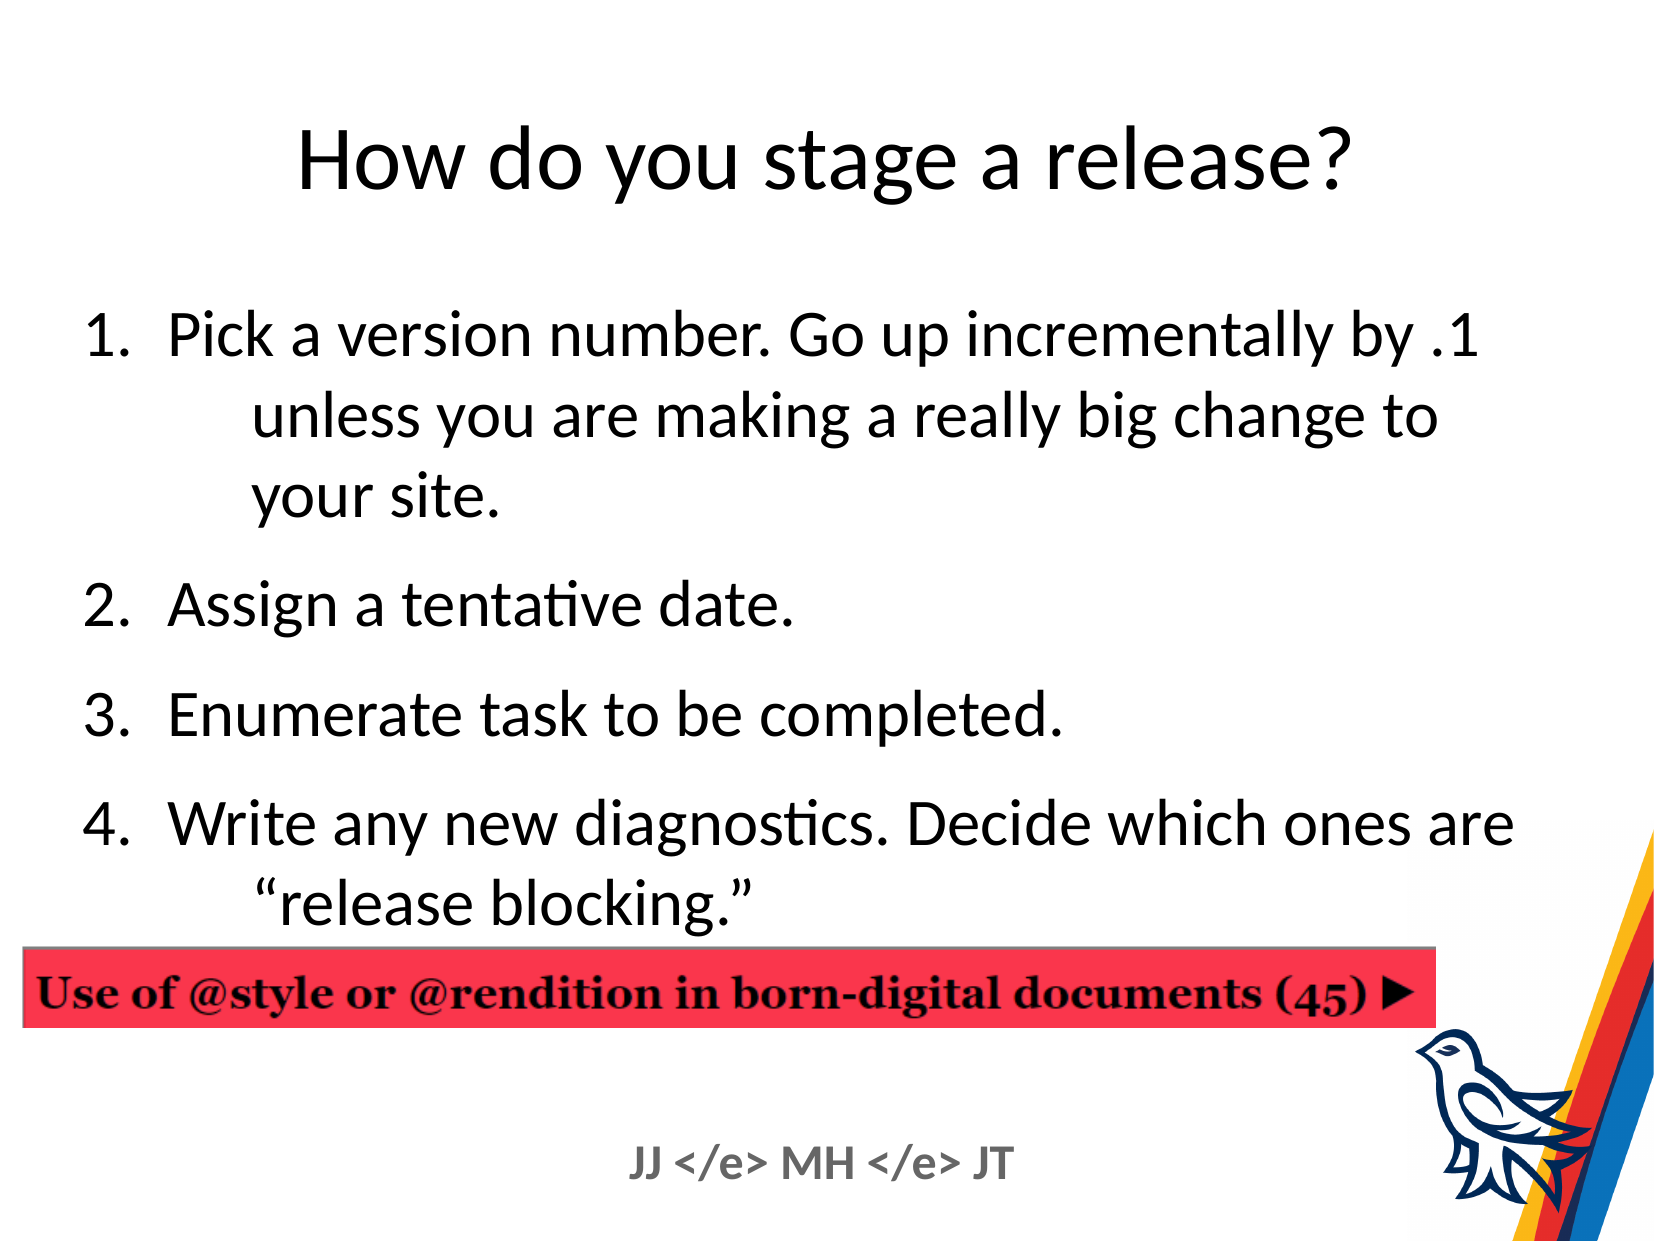

# How do you stage a release?
Pick a version number. Go up incrementally by .1 unless you are making a really big change to your site.
Assign a tentative date.
Enumerate task to be completed.
Write any new diagnostics. Decide which ones are “release blocking.”
JJ </e> MH </e> JT